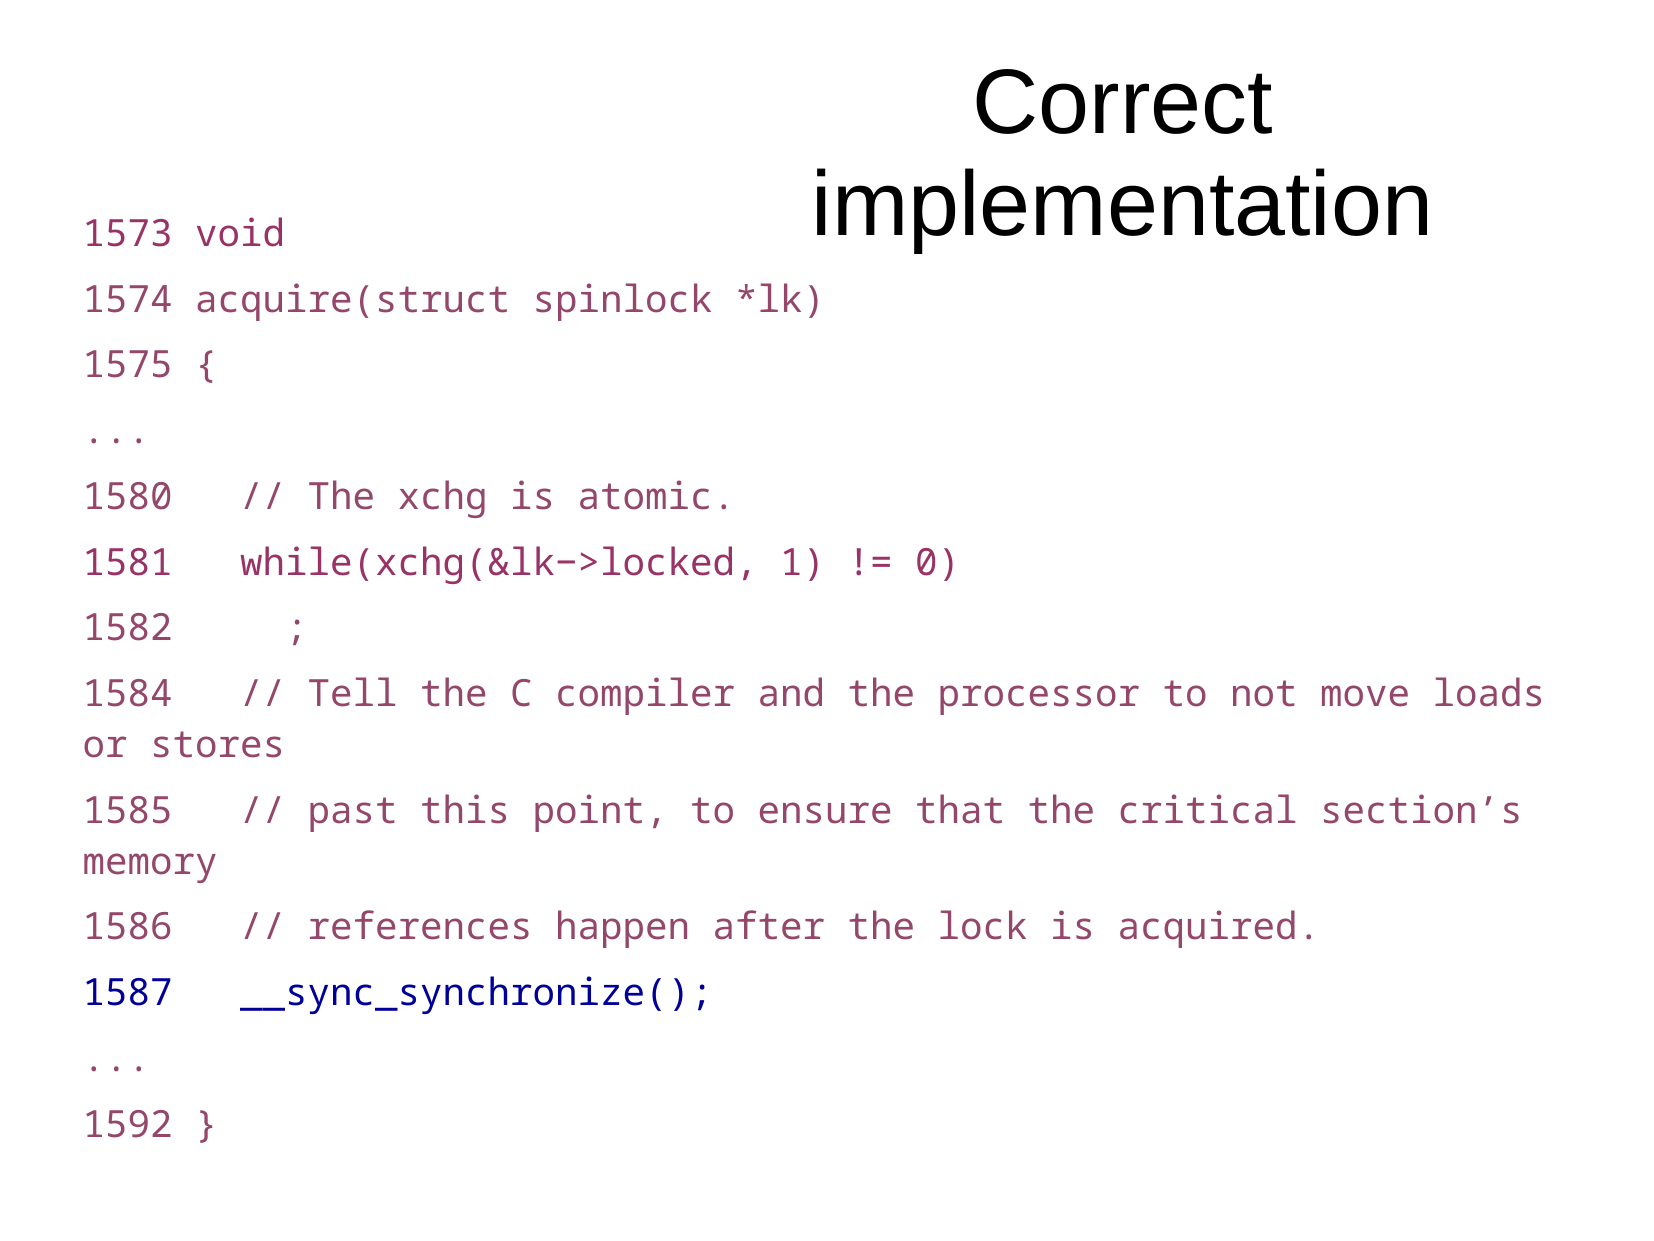

Correct implementation
# 1573 void
1574 acquire(struct spinlock *lk)
1575 {
...
1580 // The xchg is atomic.
1581 while(xchg(&lk−>locked, 1) != 0)
1582 ;
1584 // Tell the C compiler and the processor to not move loads or stores
1585 // past this point, to ensure that the critical section’s memory
1586 // references happen after the lock is acquired.
1587 __sync_synchronize();
...
1592 }